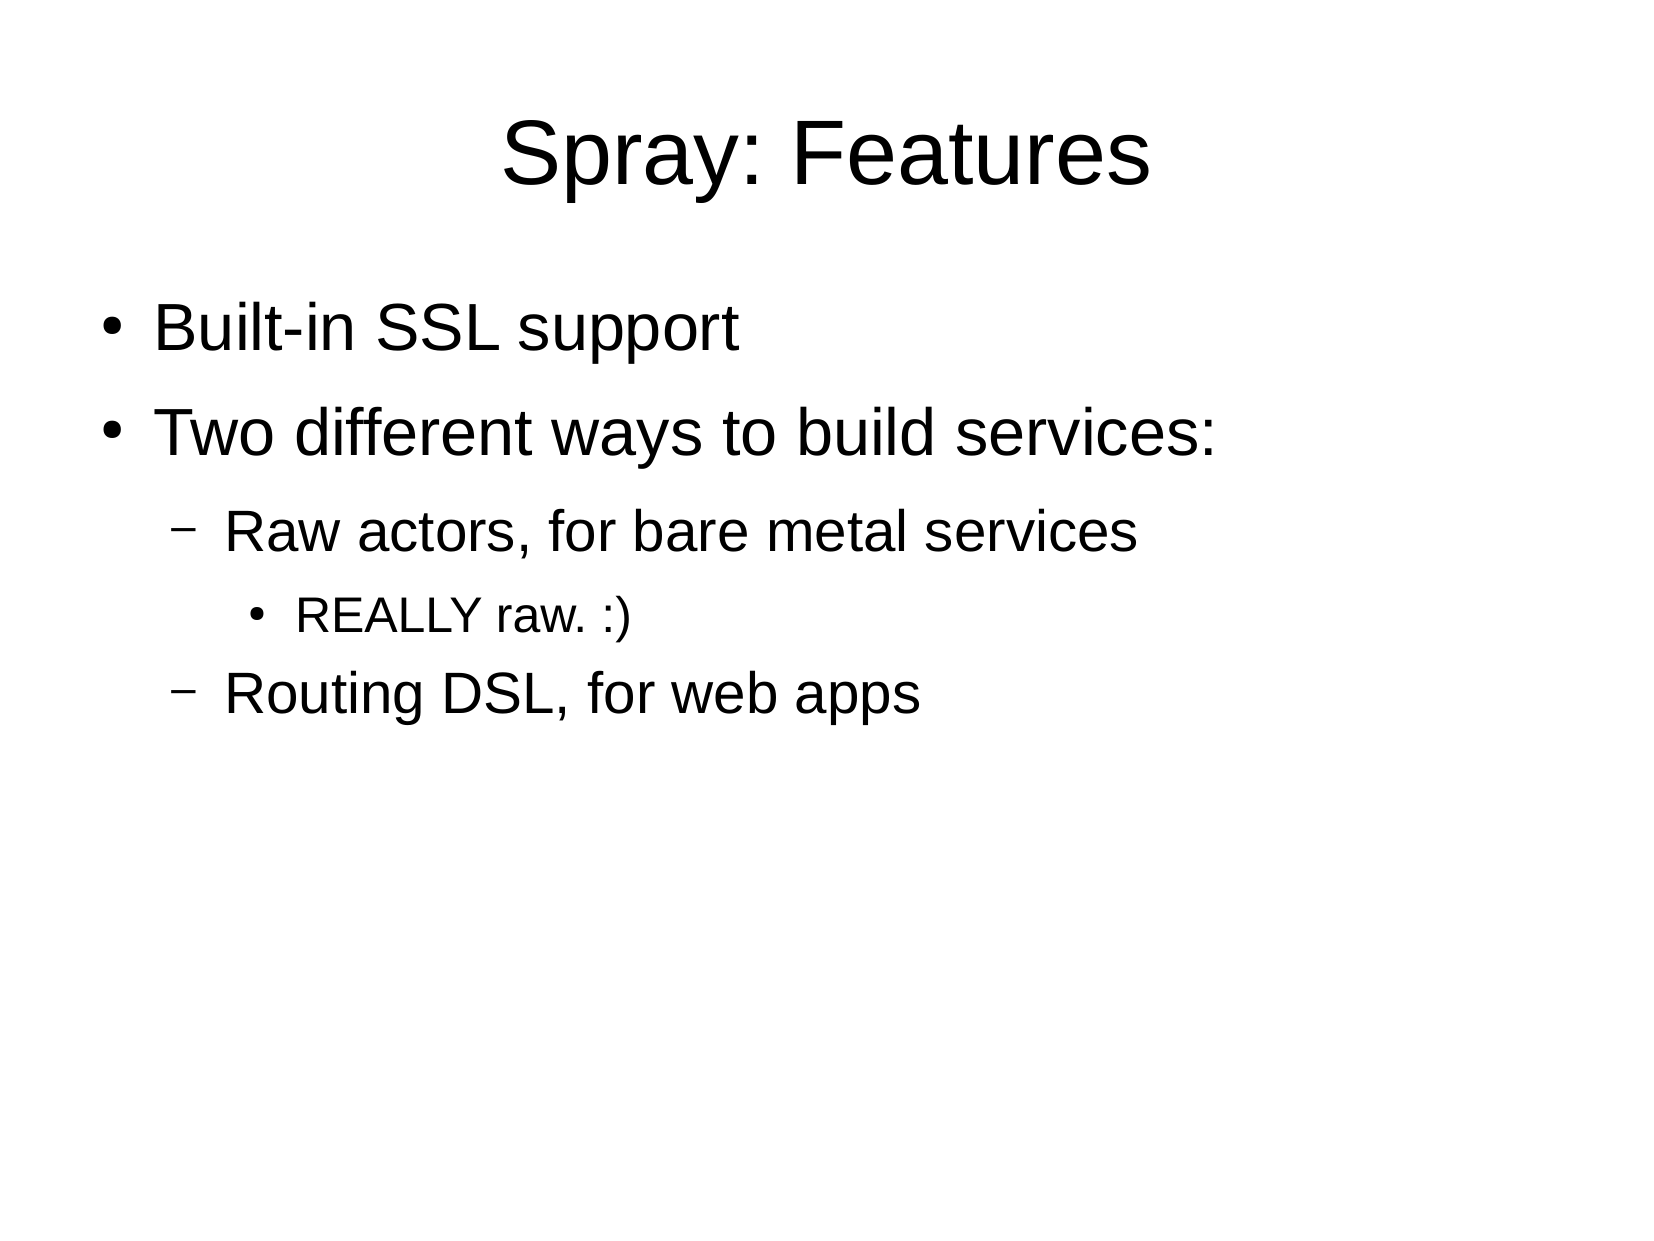

# Spray: Features
Built-in SSL support
Two different ways to build services:
Raw actors, for bare metal services
REALLY raw. :)
Routing DSL, for web apps